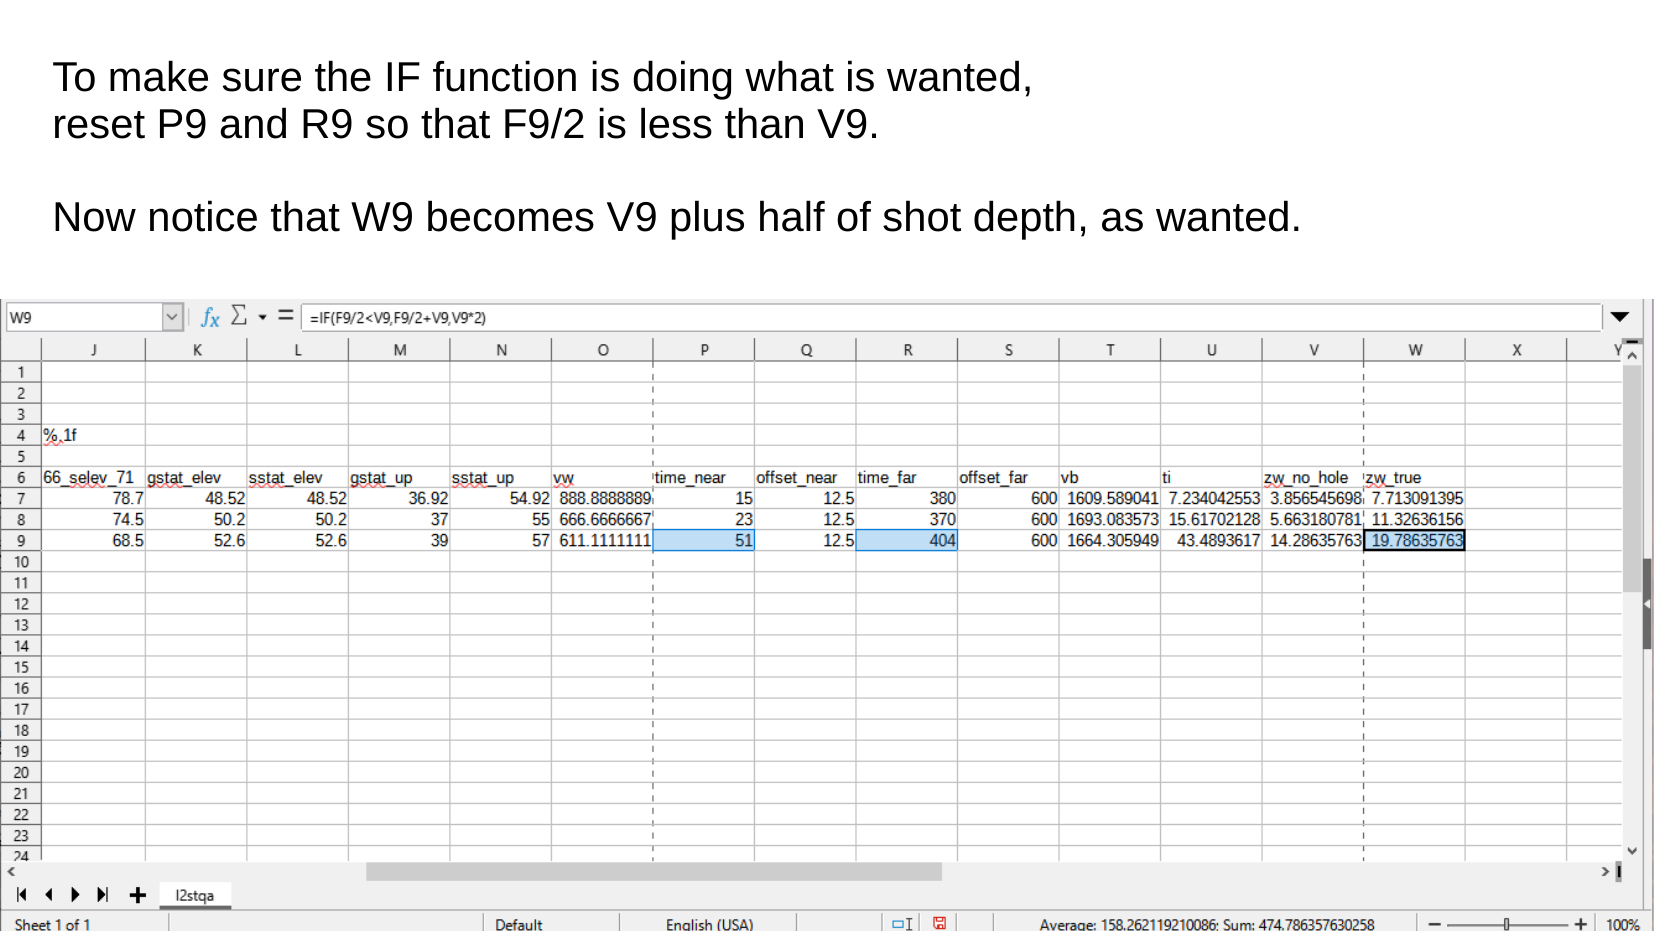

To make sure the IF function is doing what is wanted, reset P9 and R9 so that F9/2 is less than V9.
Now notice that W9 becomes V9 plus half of shot depth, as wanted.